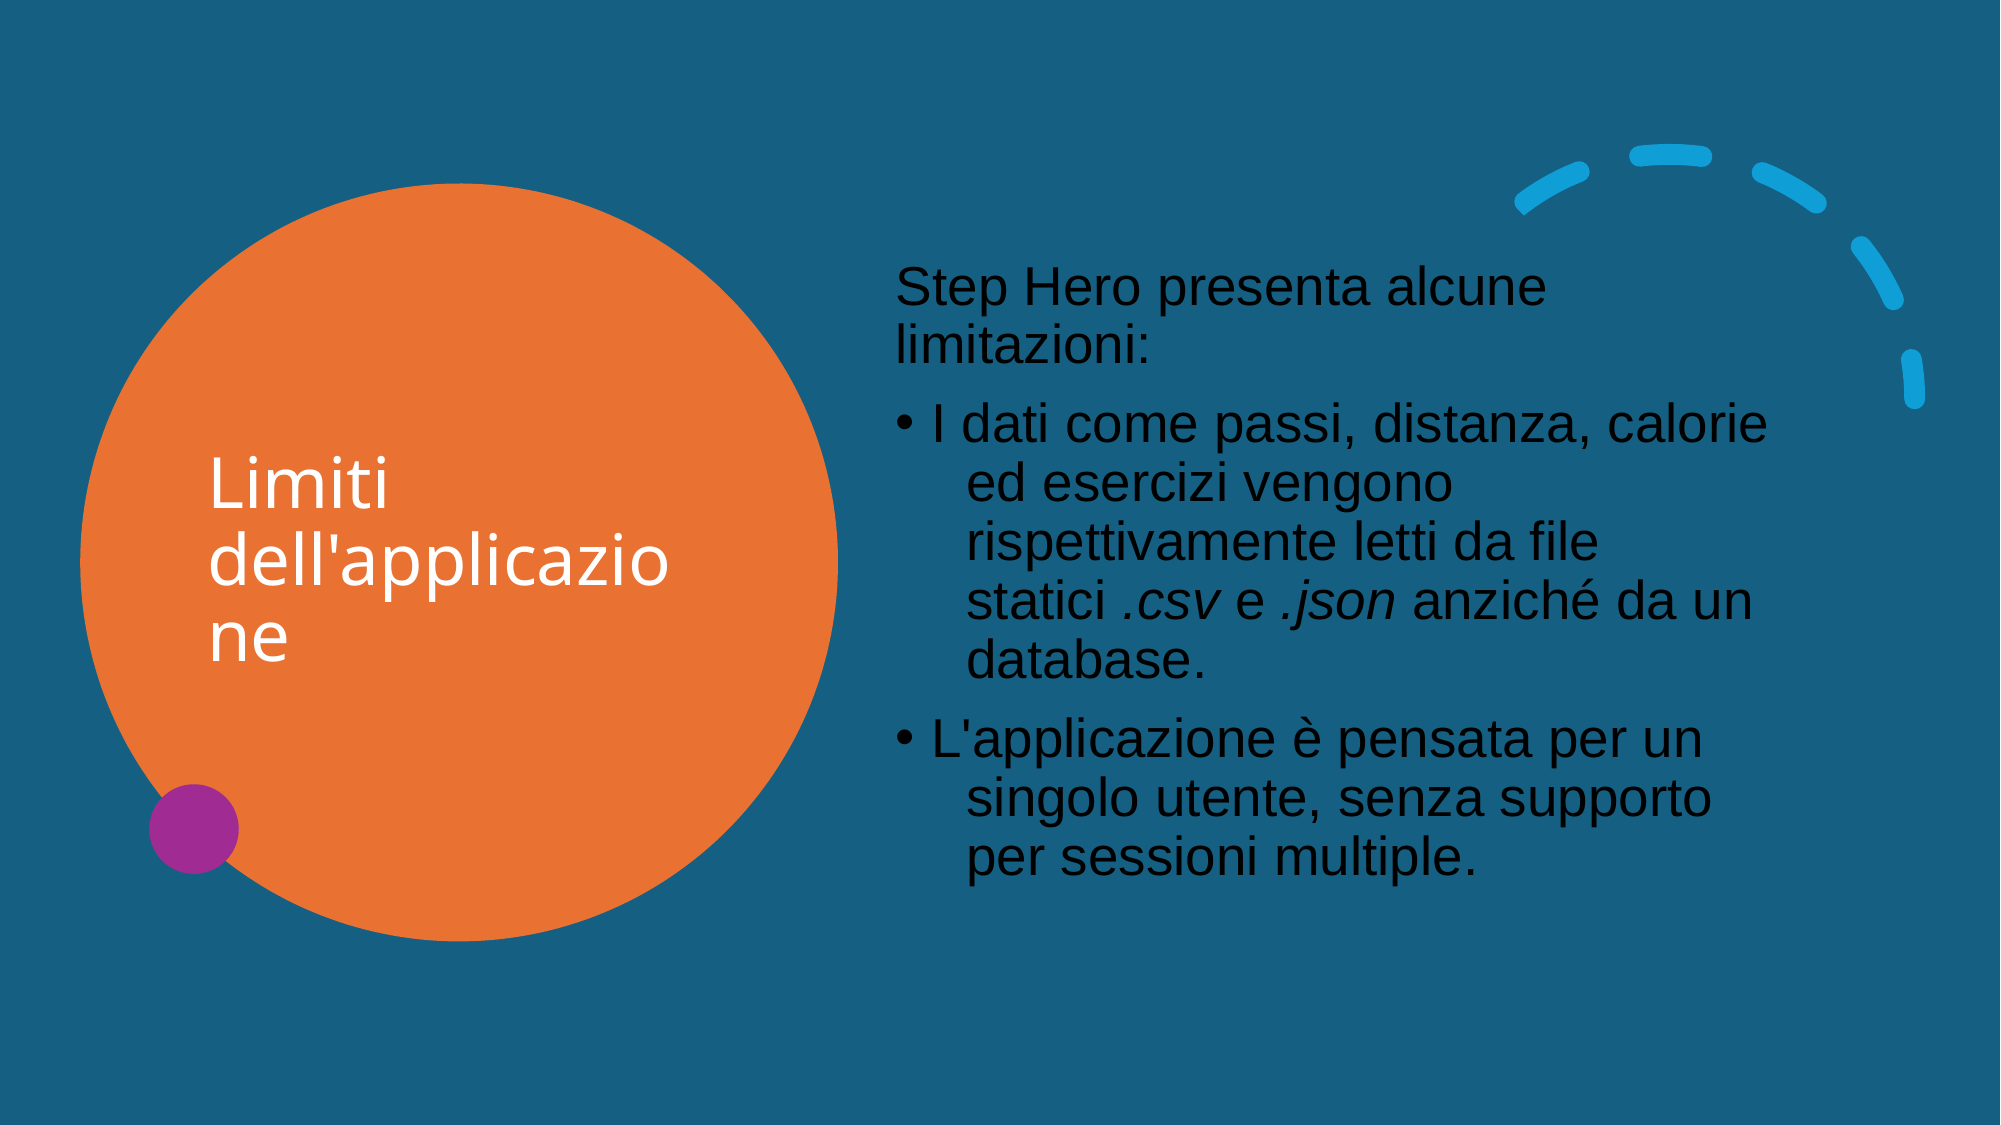

# Limiti dell'applicazione
Step Hero presenta alcune limitazioni:
I dati come passi, distanza, calorie ed esercizi vengono rispettivamente letti da file statici .csv e .json anziché da un database.
L'applicazione è pensata per un singolo utente, senza supporto per sessioni multiple.